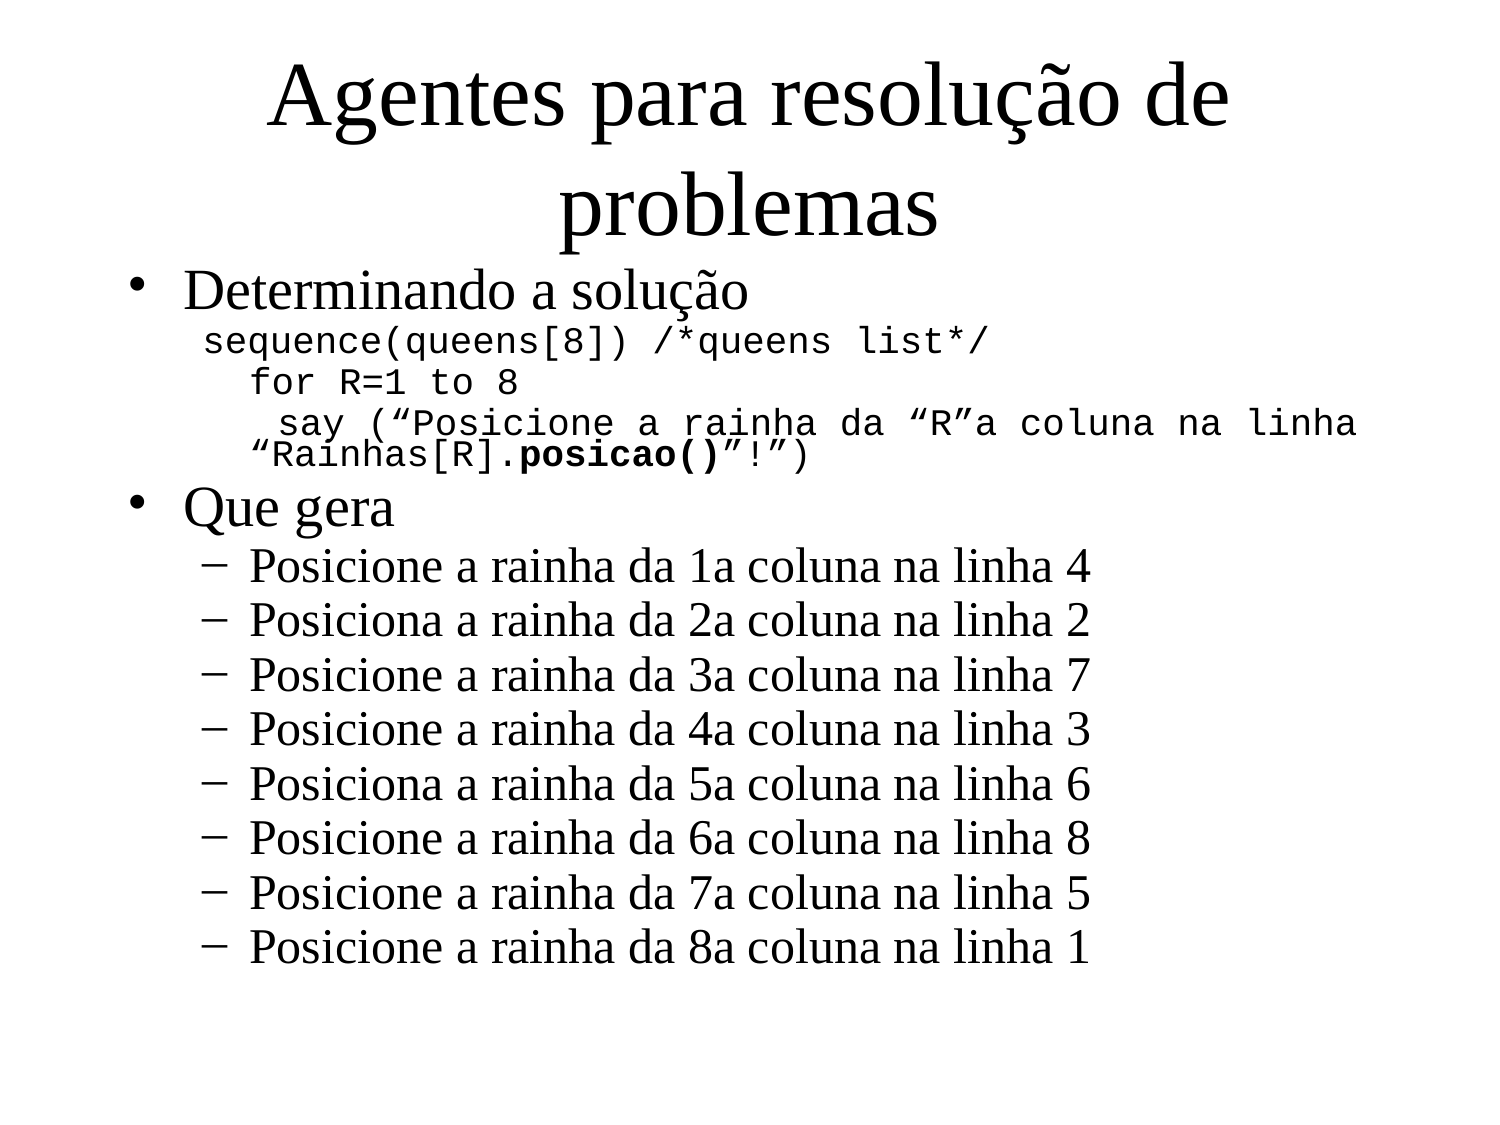

Agentes para resolução de problemas
# Determinando a solução
sequence(queens[8]) /*queens list*/
	for R=1 to 8
		say (“Posicione a rainha da “R”a coluna na linha “Rainhas[R].posicao()”!”)
Que gera
Posicione a rainha da 1a coluna na linha 4
Posiciona a rainha da 2a coluna na linha 2
Posicione a rainha da 3a coluna na linha 7
Posicione a rainha da 4a coluna na linha 3
Posiciona a rainha da 5a coluna na linha 6
Posicione a rainha da 6a coluna na linha 8
Posicione a rainha da 7a coluna na linha 5
Posicione a rainha da 8a coluna na linha 1